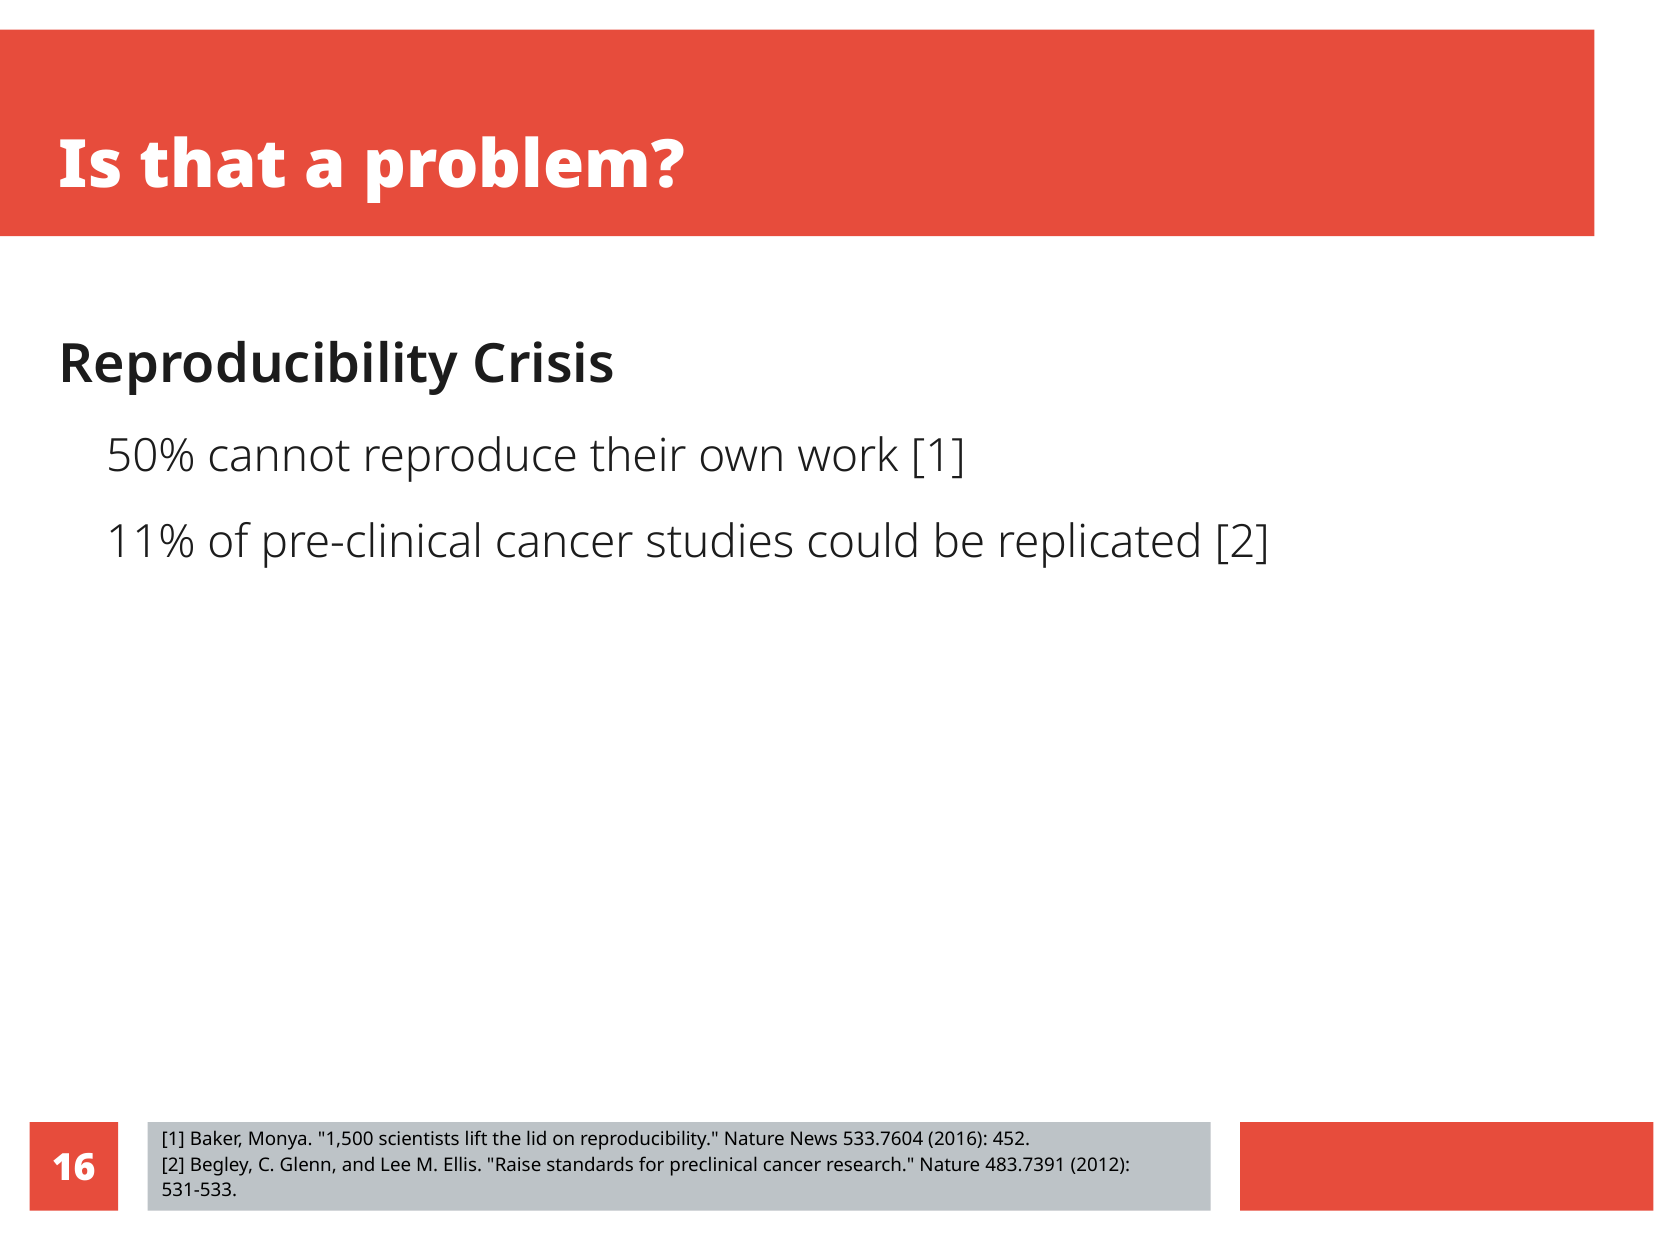

# Is that a problem?
Reproducibility Crisis
50% cannot reproduce their own work [1]
11% of pre-clinical cancer studies could be replicated [2]
[1] Baker, Monya. "1,500 scientists lift the lid on reproducibility." Nature News 533.7604 (2016): 452.
[2] Begley, C. Glenn, and Lee M. Ellis. "Raise standards for preclinical cancer research." Nature 483.7391 (2012): 531-533.
16